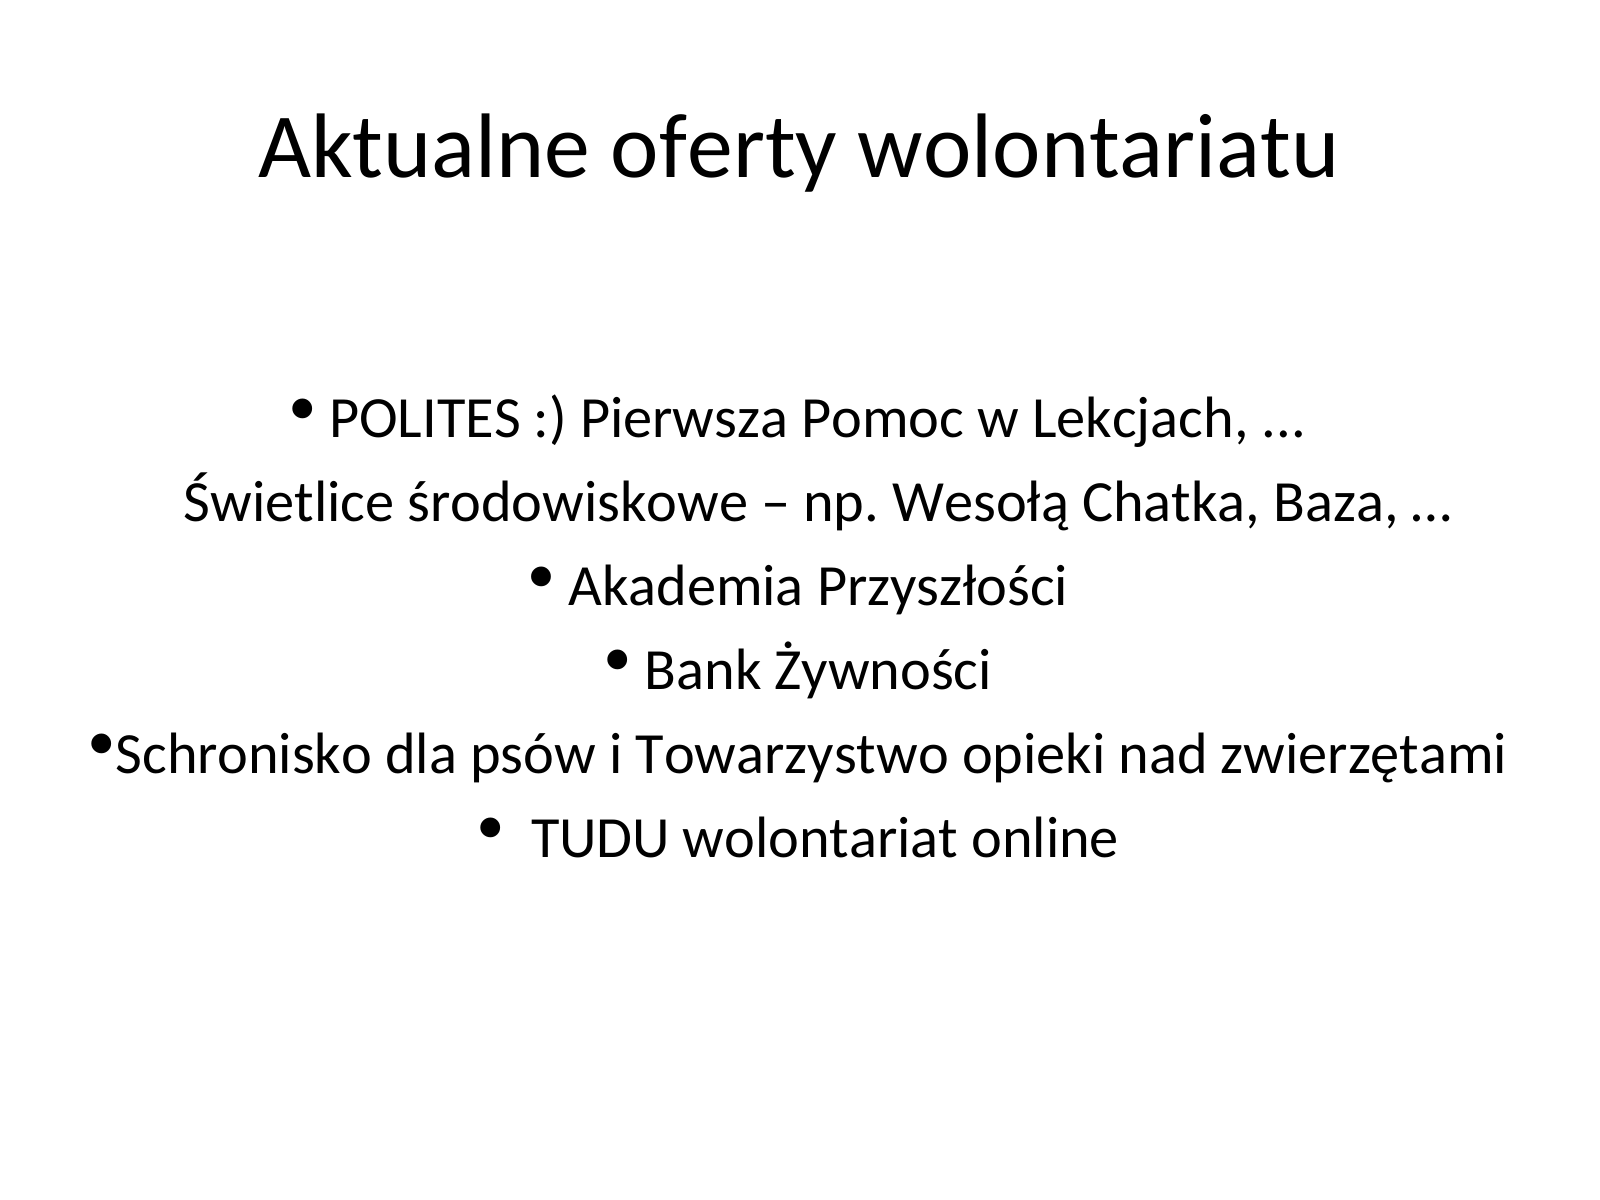

# Aktualne oferty wolontariatu
 POLITES :) Pierwsza Pomoc w Lekcjach, ...
 Świetlice środowiskowe – np. Wesołą Chatka, Baza, …
 Akademia Przyszłości
 Bank Żywności
Schronisko dla psów i Towarzystwo opieki nad zwierzętami
 TUDU wolontariat online